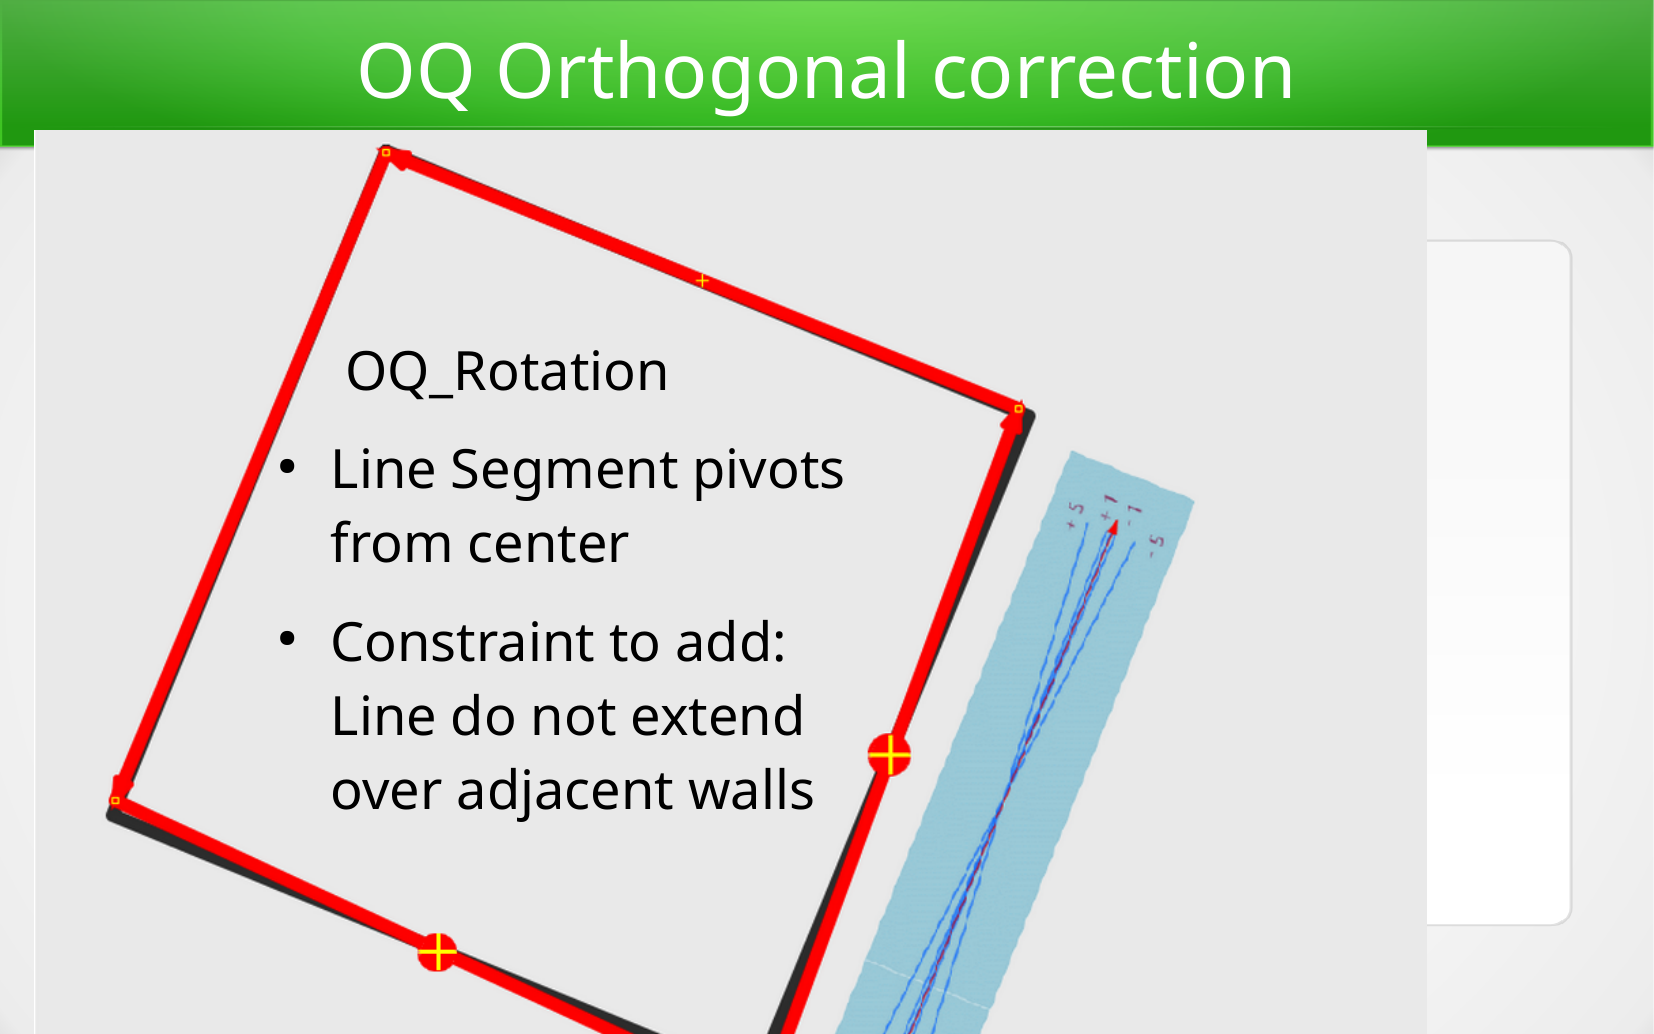

# OQ Orthogonal correction
 OQ_Rotation
Line Segment pivots
from center
Constraint to add:
Line do not extend
over adjacent walls